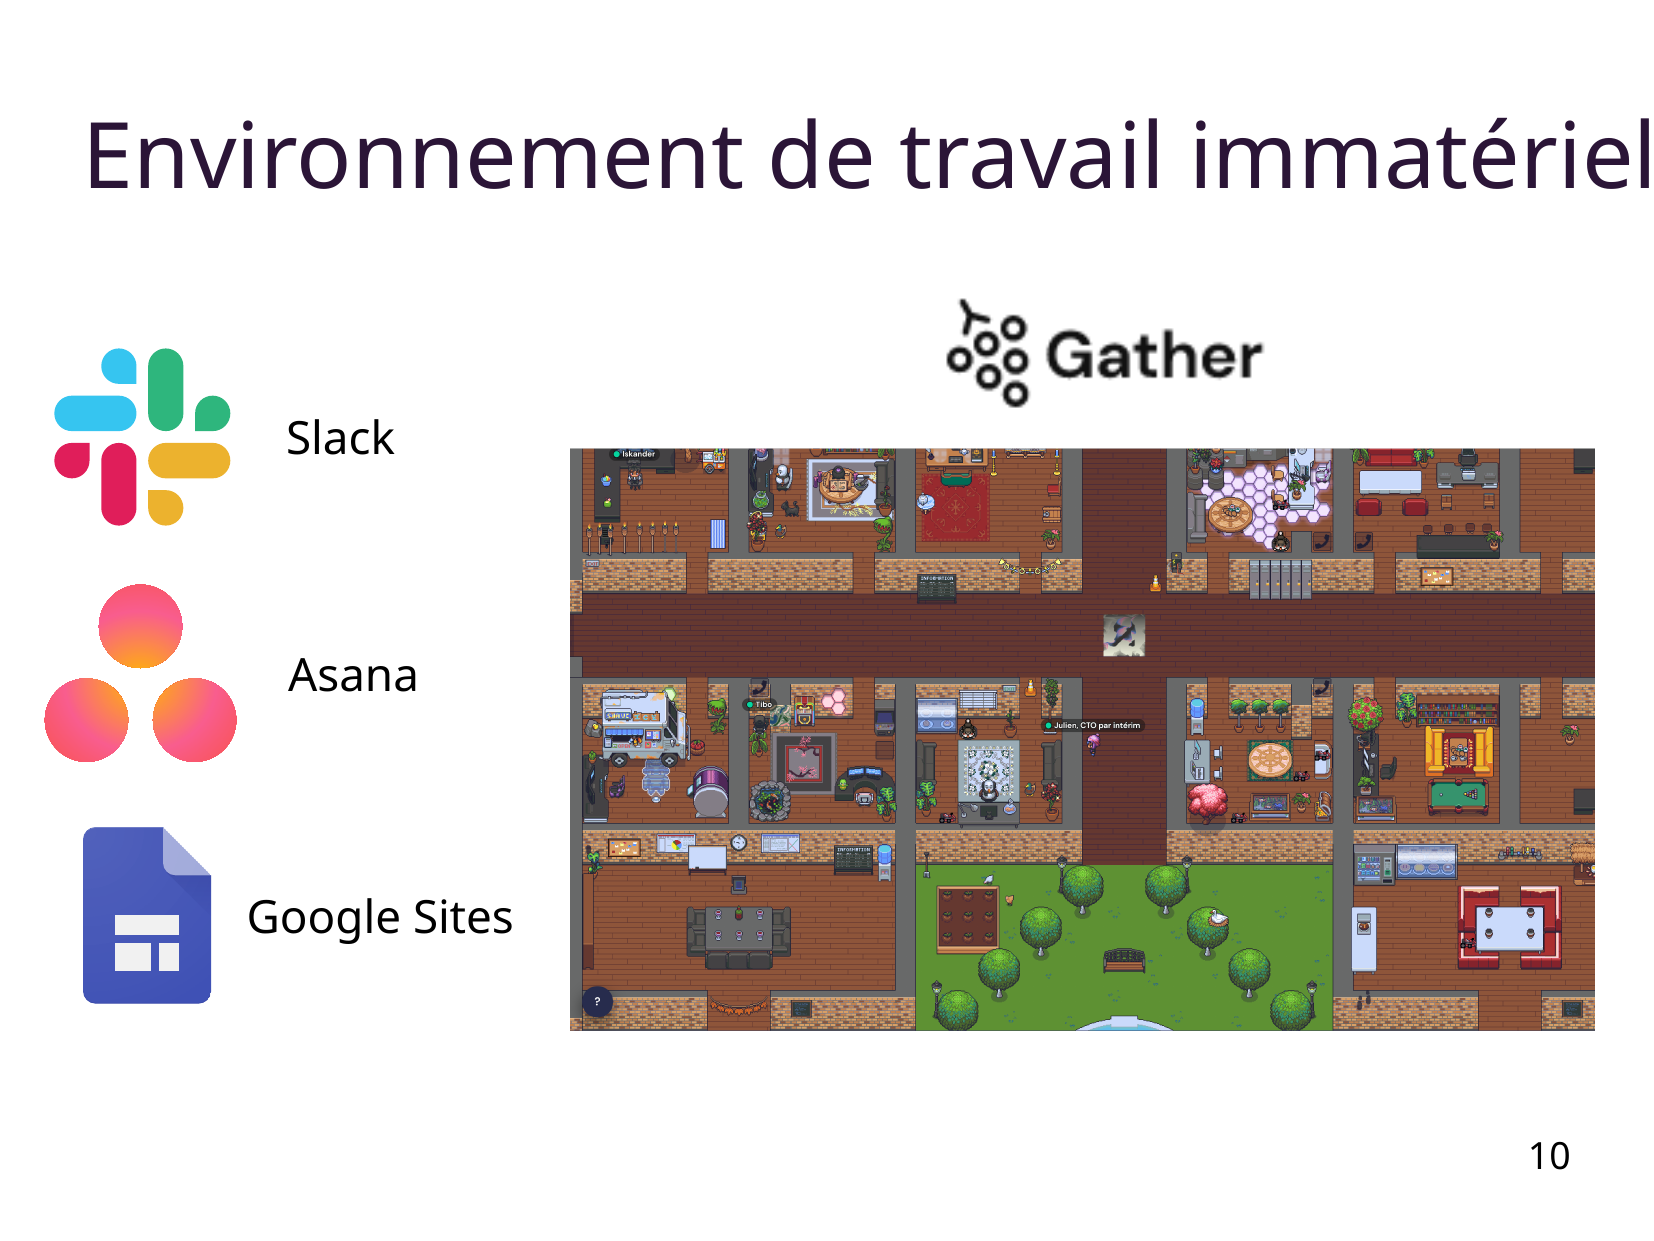

# Environnement de travail immatériel
 Slack
 Asana
 Google Sites
10